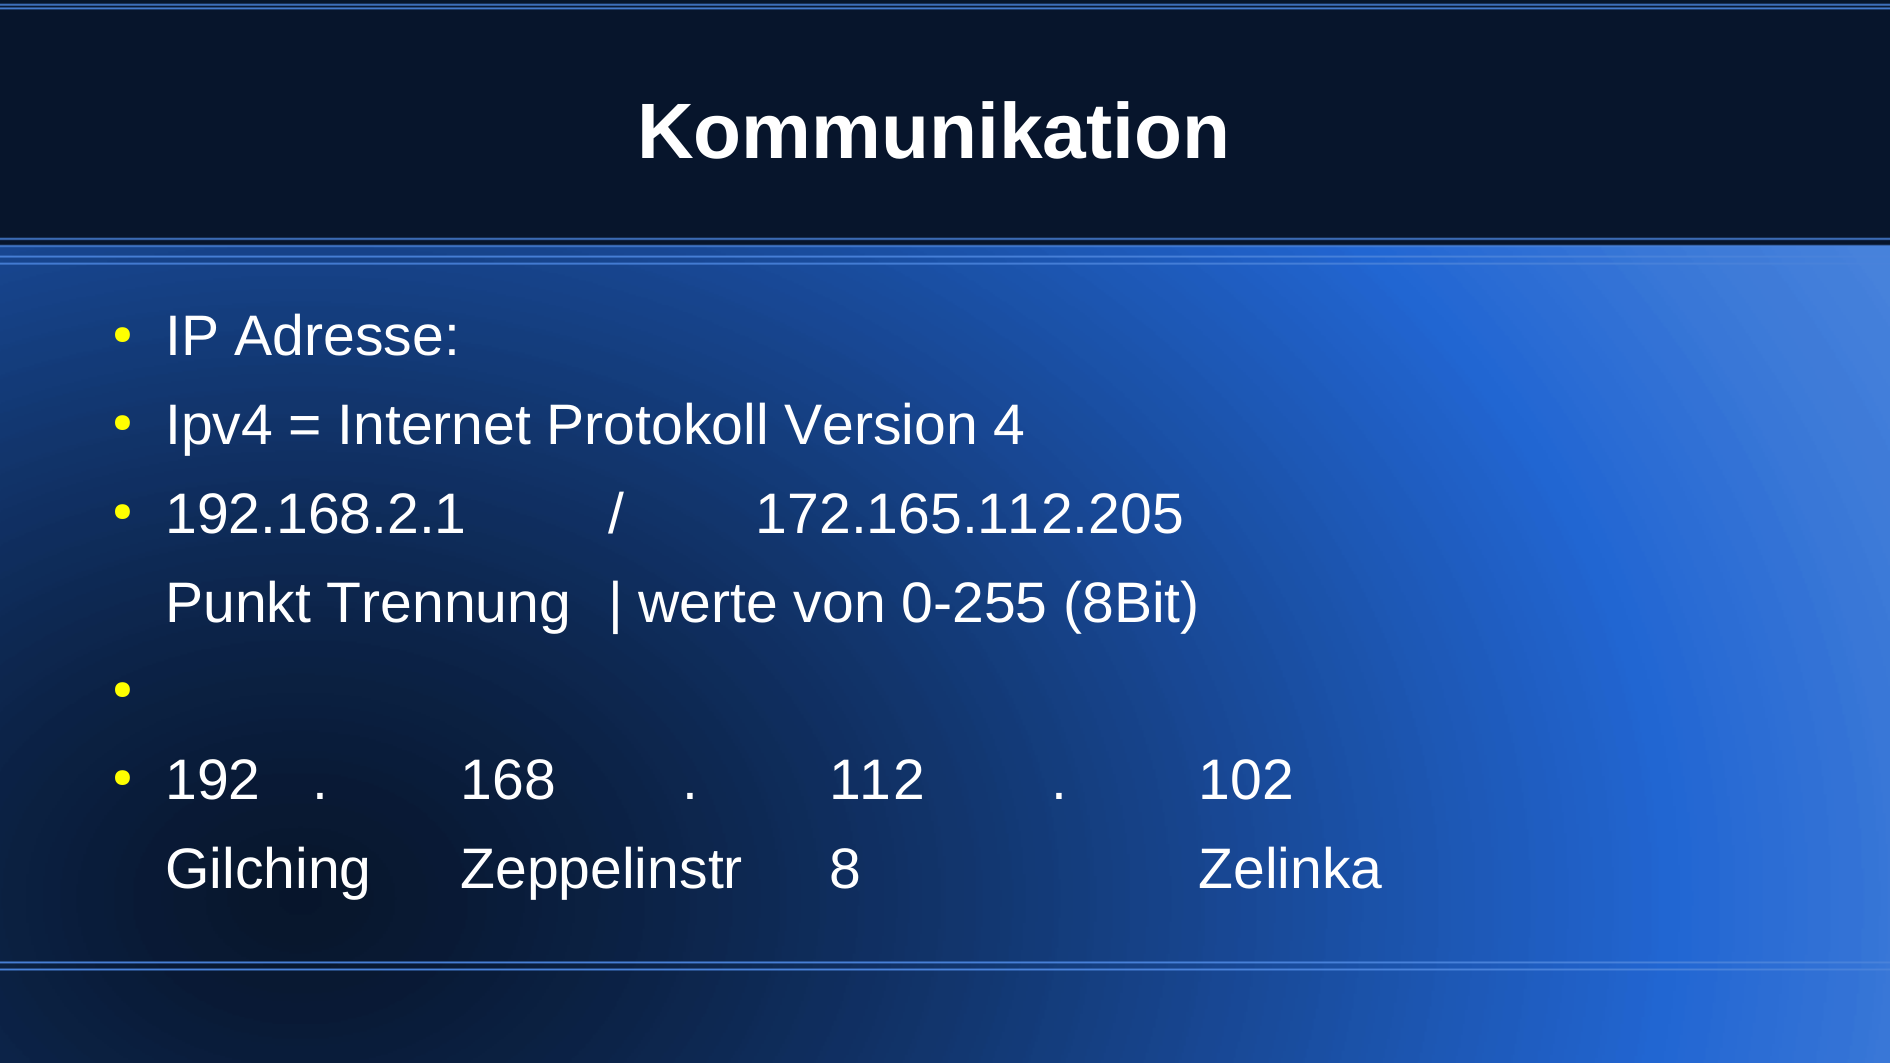

# Kommunikation
IP Adresse:
Ipv4 = Internet Protokoll Version 4
192.168.2.1		/		172.165.112.205
Punkt Trennung	| werte von 0-255 (8Bit)
192	.		168		.		112		.		102
Gilching 	Zeppelinstr		8					Zelinka